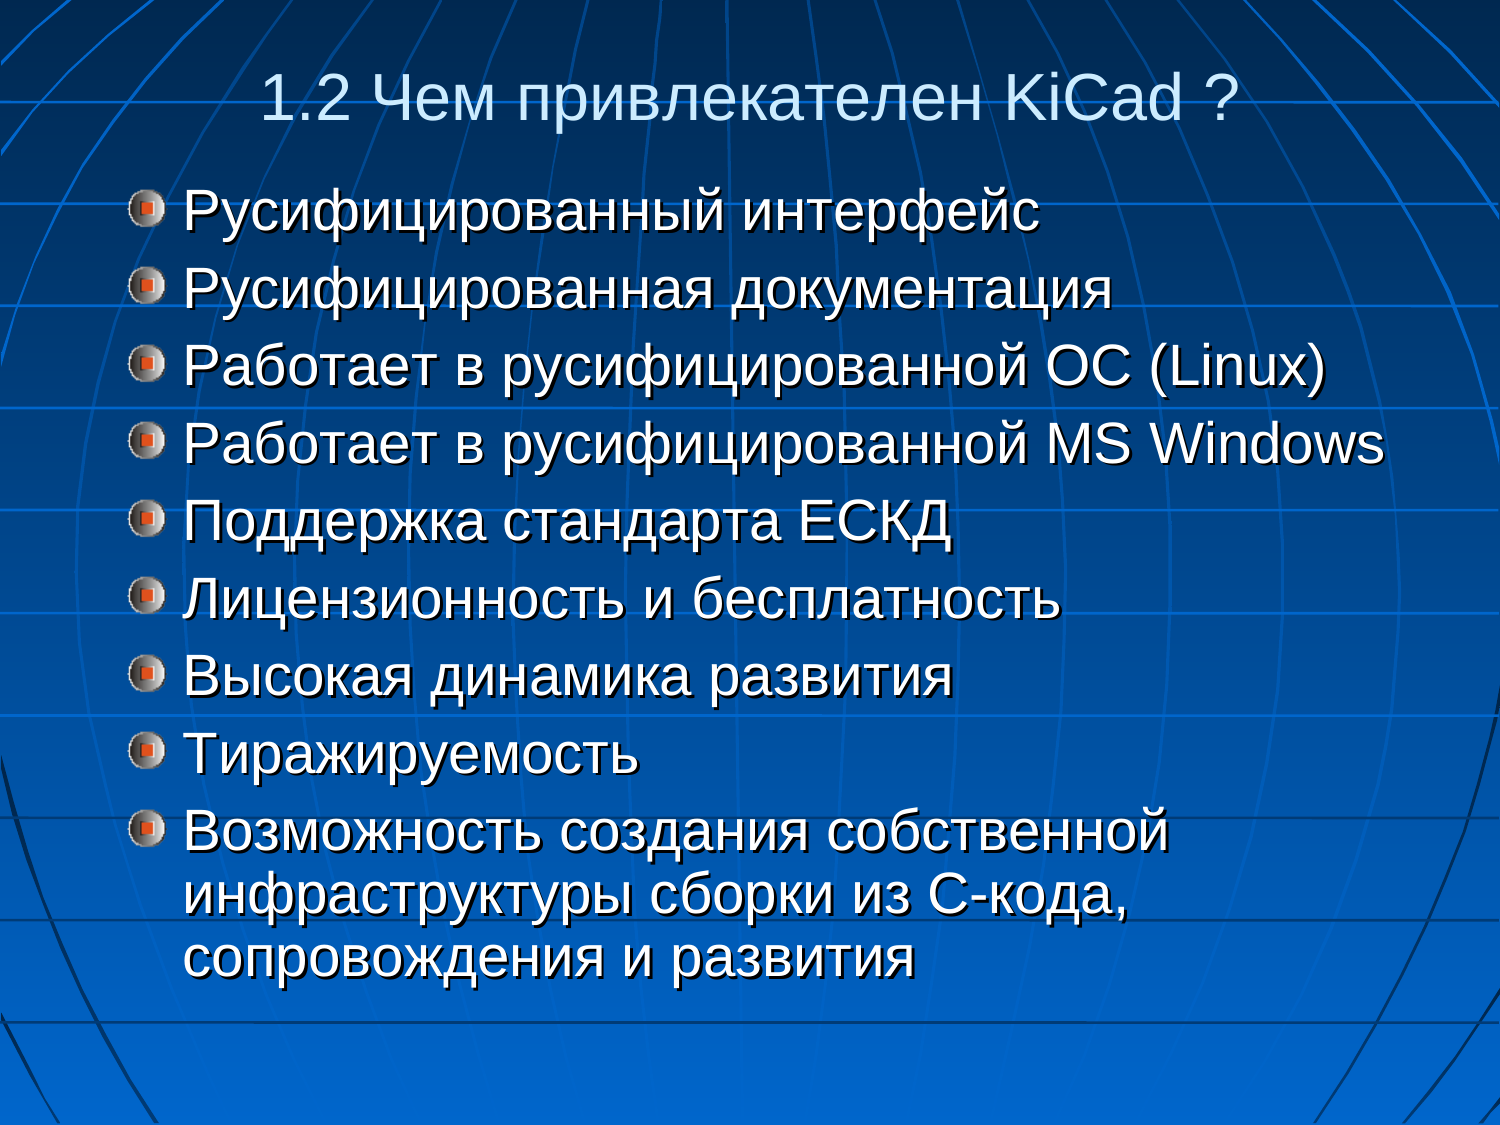

1.2 Чем привлекателен KiCad ?
Русифицированный интерфейс
Русифицированная документация
Работает в русифицированной ОС (Linux)
Работает в русифицированной MS Windows
Поддержка стандарта ЕСКД
Лицензионность и бесплатность
Высокая динамика развития
Тиражируемость
Возможность создания собственной инфраструктуры сборки из С-кода, сопровождения и развития